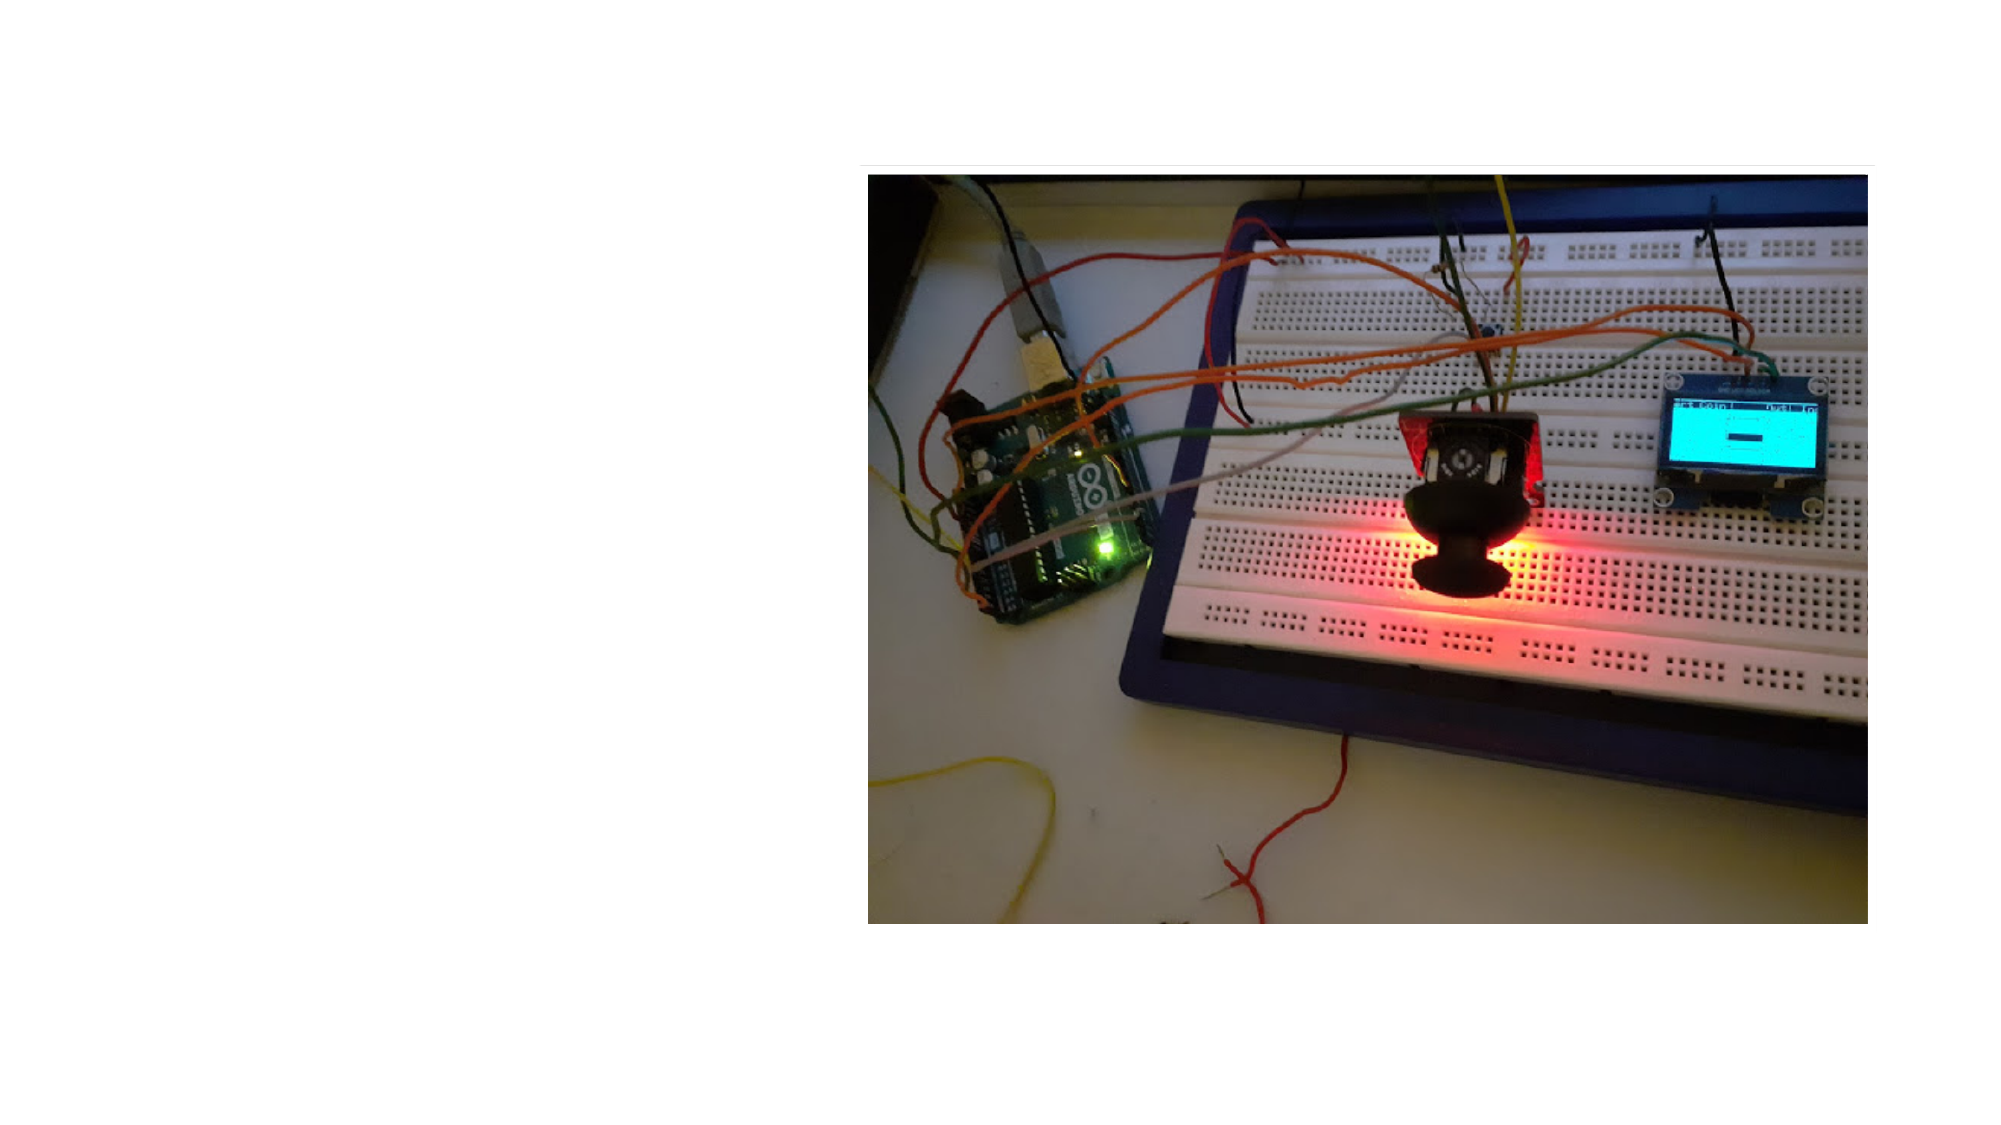

# Thank you!
Creating that “masterpiece” it was a journey, (a bumpy one).
Lavdim Imeri
Robert Alm